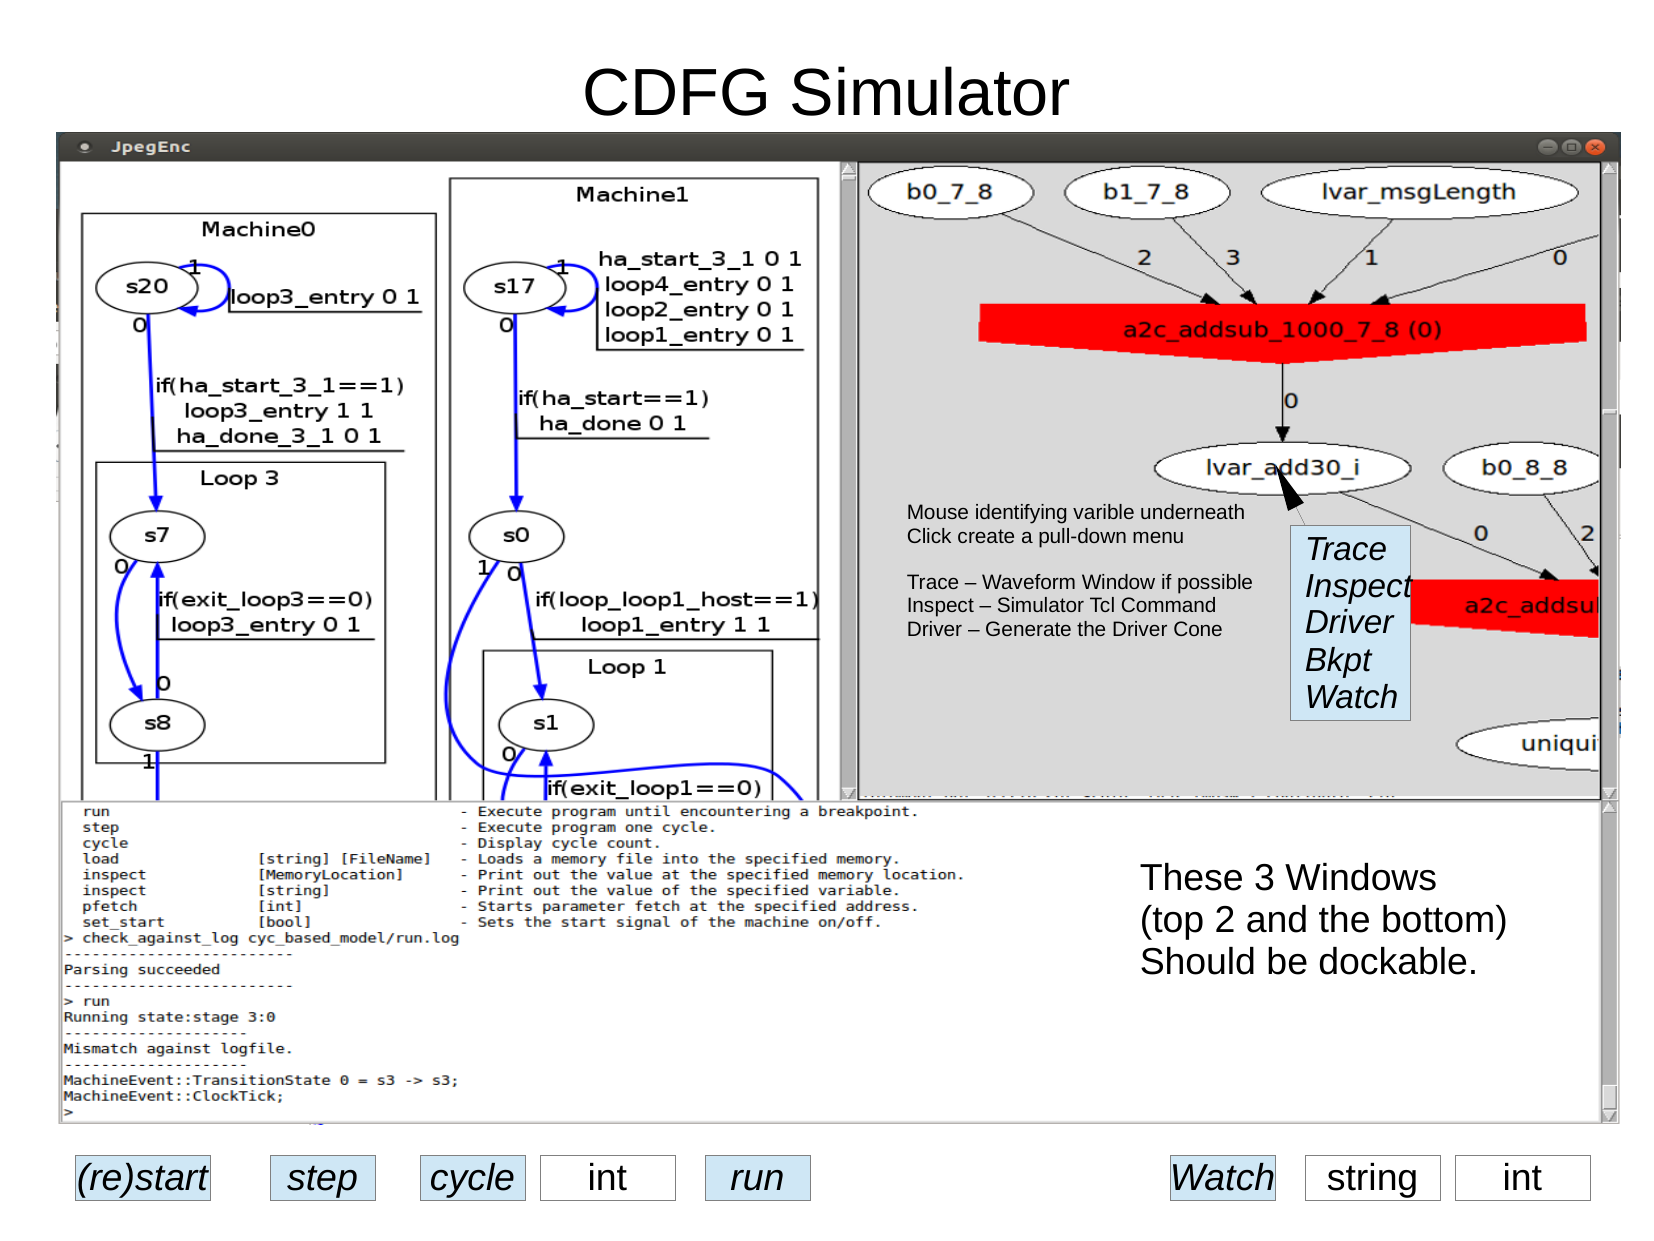

# CDFG Simulator
Mouse identifying varible underneath
Click create a pull-down menu
Trace – Waveform Window if possible
Inspect – Simulator Tcl Command
Driver – Generate the Driver Cone
Trace
Inspect
Driver
Bkpt
Watch
These 3 Windows
(top 2 and the bottom)
Should be dockable.
(re)start
step
cycle
int
run
Watch
string
int